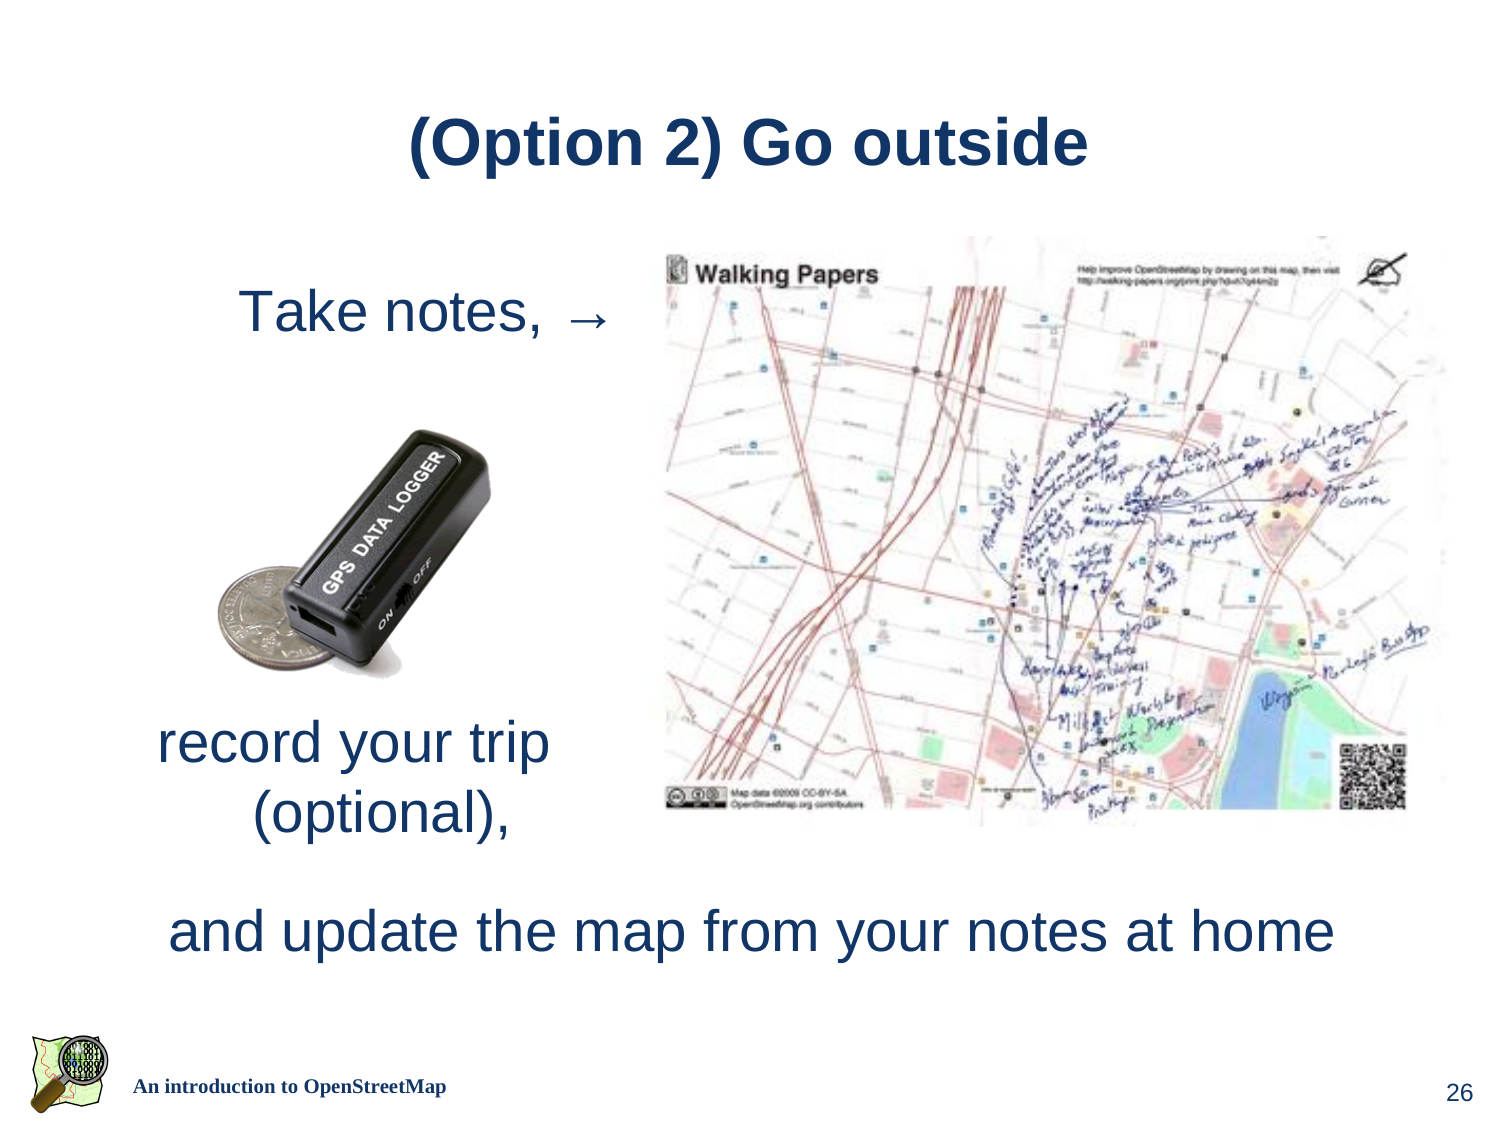

# (Option 2) Go outside
Take notes, →
record your trip (optional),
and update the map from your notes at home